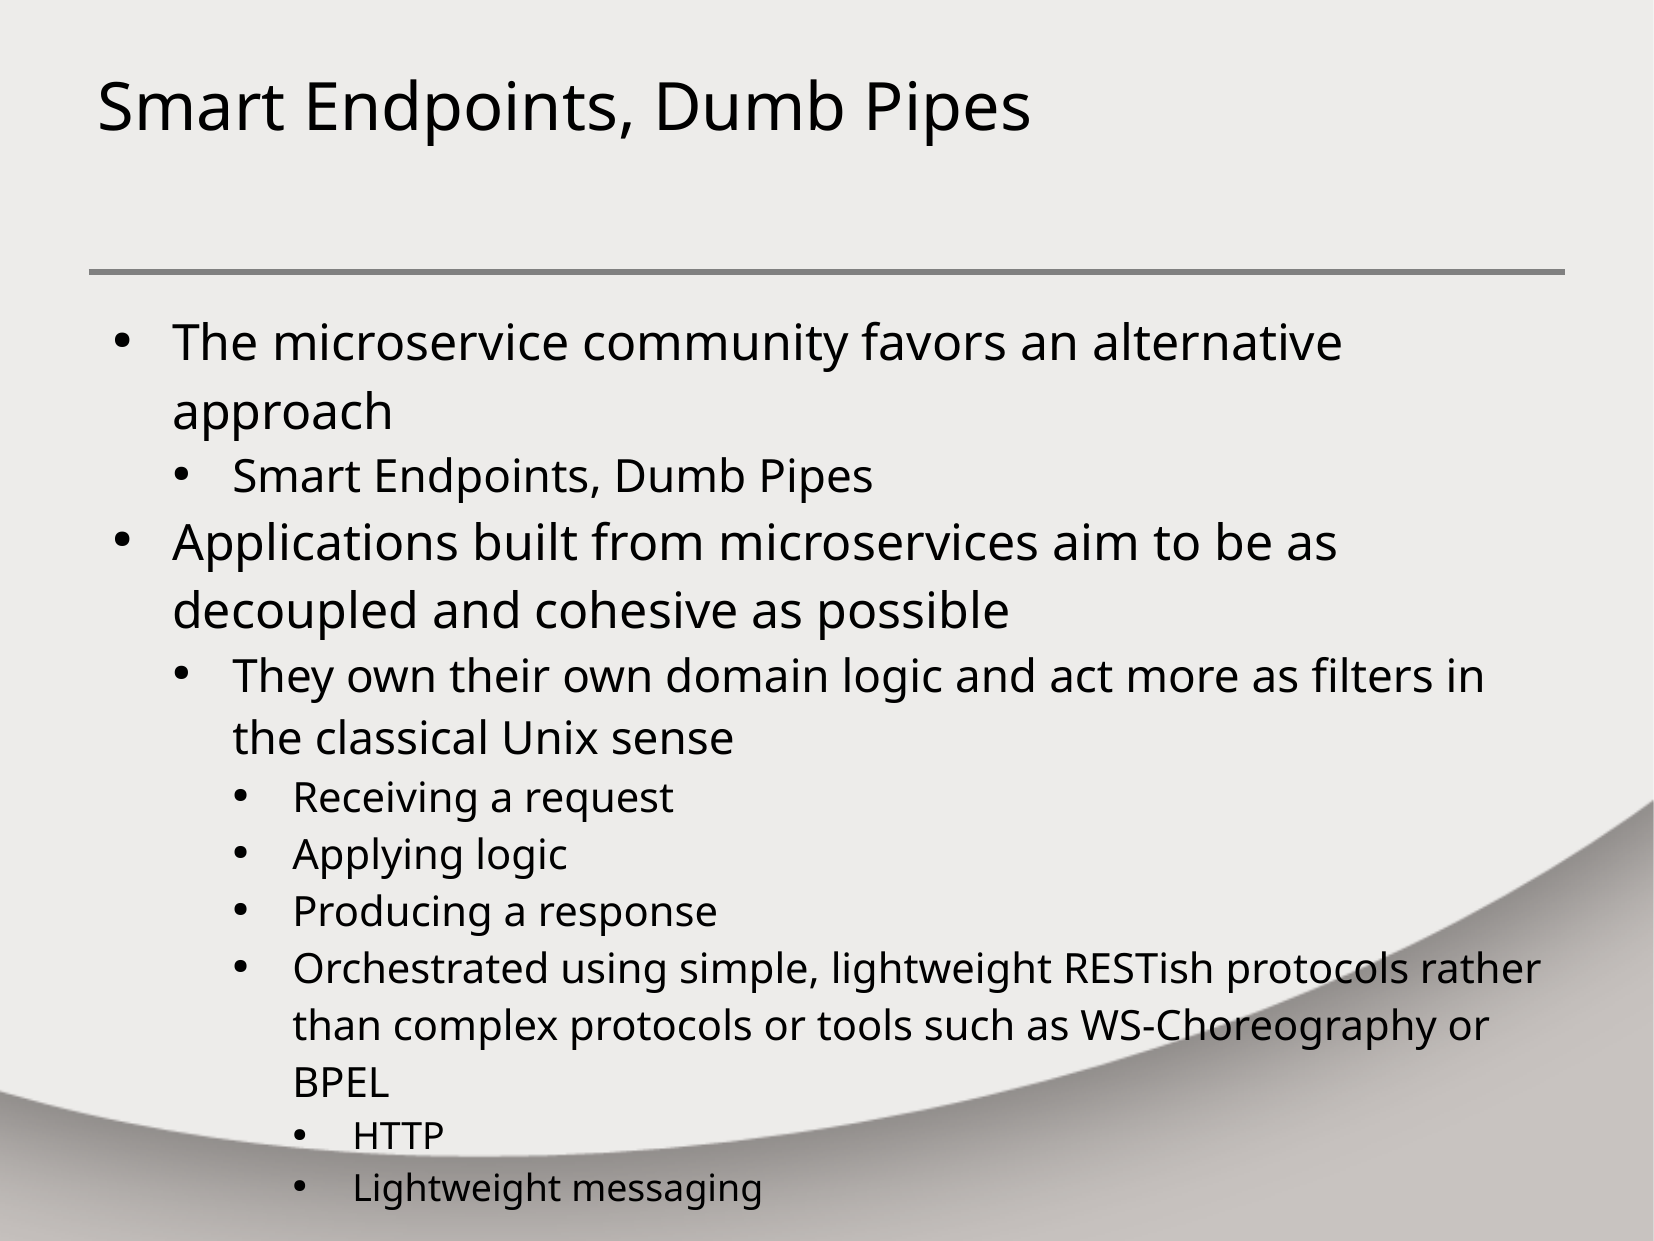

# Smart Endpoints, Dumb Pipes
The microservice community favors an alternative approach
Smart Endpoints, Dumb Pipes
Applications built from microservices aim to be as decoupled and cohesive as possible
They own their own domain logic and act more as filters in the classical Unix sense
Receiving a request
Applying logic
Producing a response
Orchestrated using simple, lightweight RESTish protocols rather than complex protocols or tools such as WS-Choreography or BPEL
HTTP
Lightweight messaging